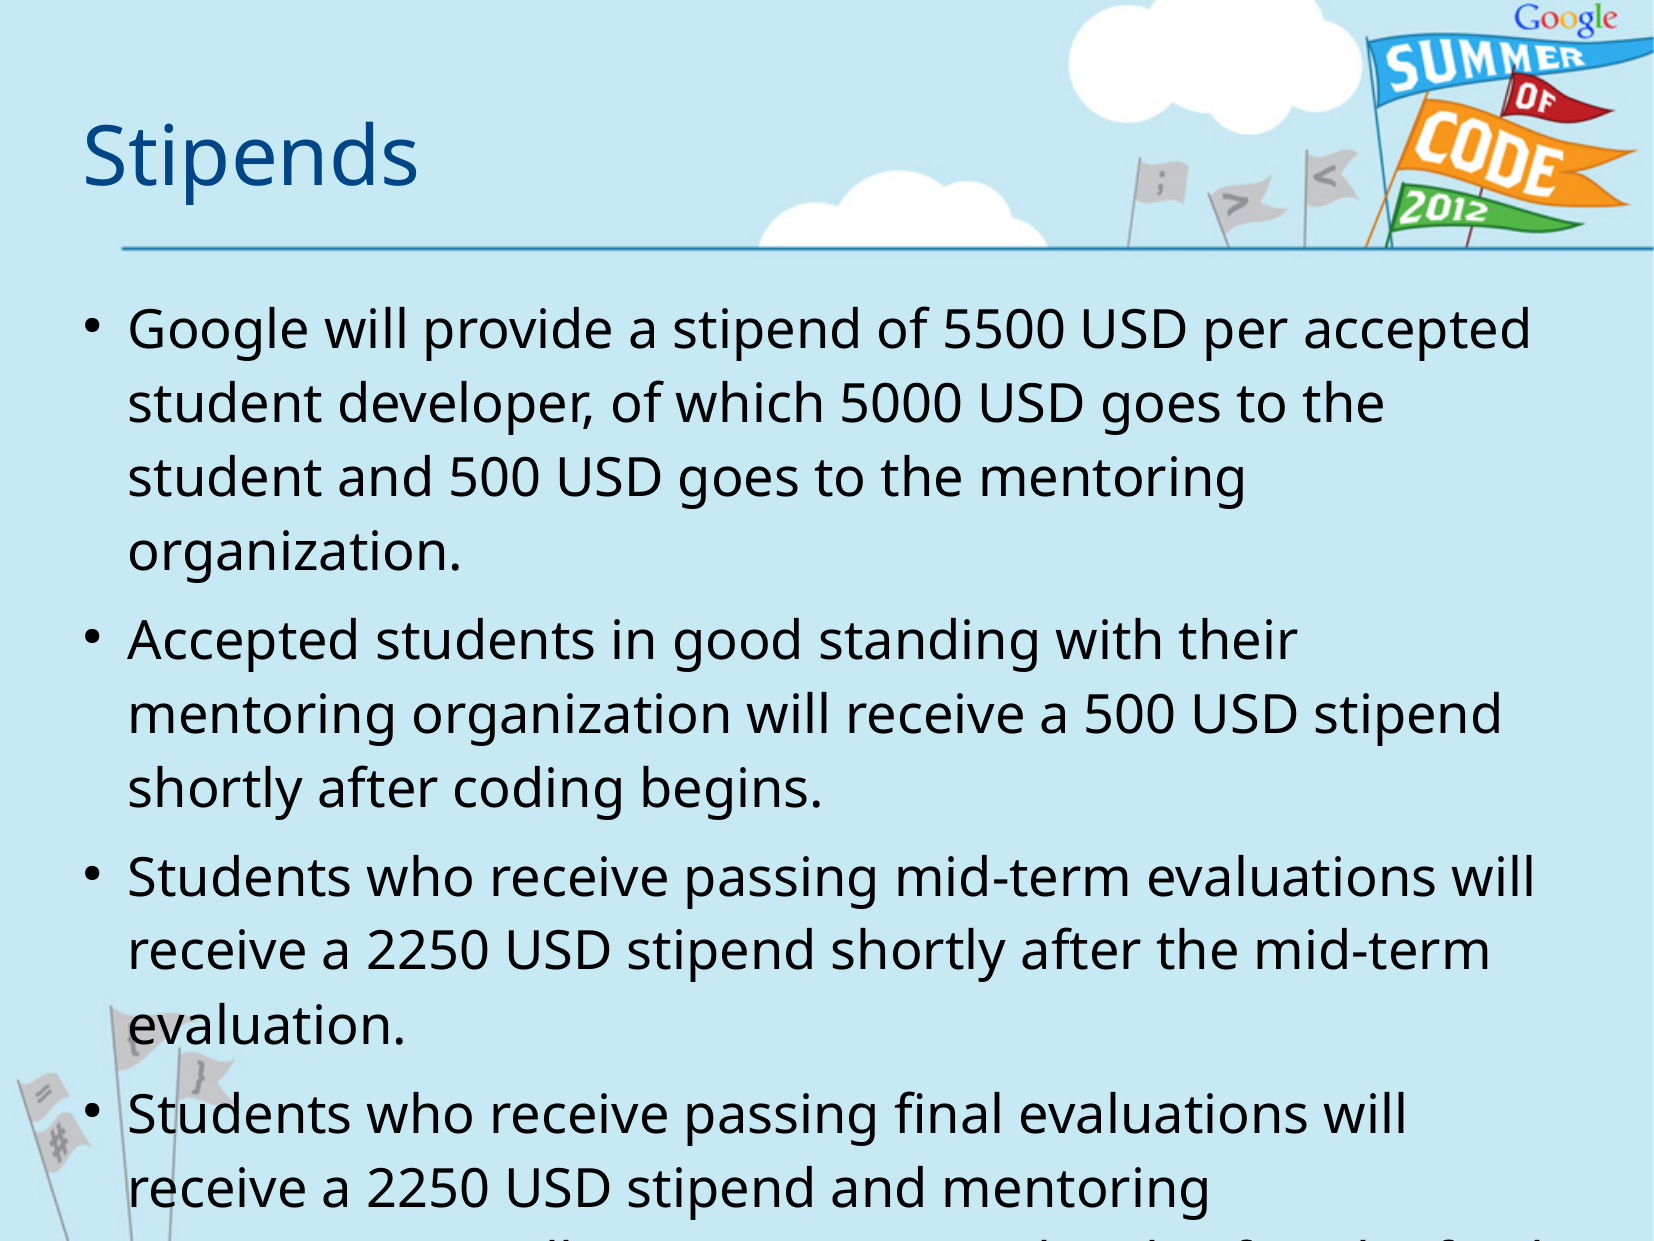

# Stipends
Google will provide a stipend of 5500 USD per accepted student developer, of which 5000 USD goes to the student and 500 USD goes to the mentoring organization.
Accepted students in good standing with their mentoring organization will receive a 500 USD stipend shortly after coding begins.
Students who receive passing mid-term evaluations will receive a 2250 USD stipend shortly after the mid-term evaluation.
Students who receive passing final evaluations will receive a 2250 USD stipend and mentoring organizations will receive 500 USD shortly after the final evaluation deadline.